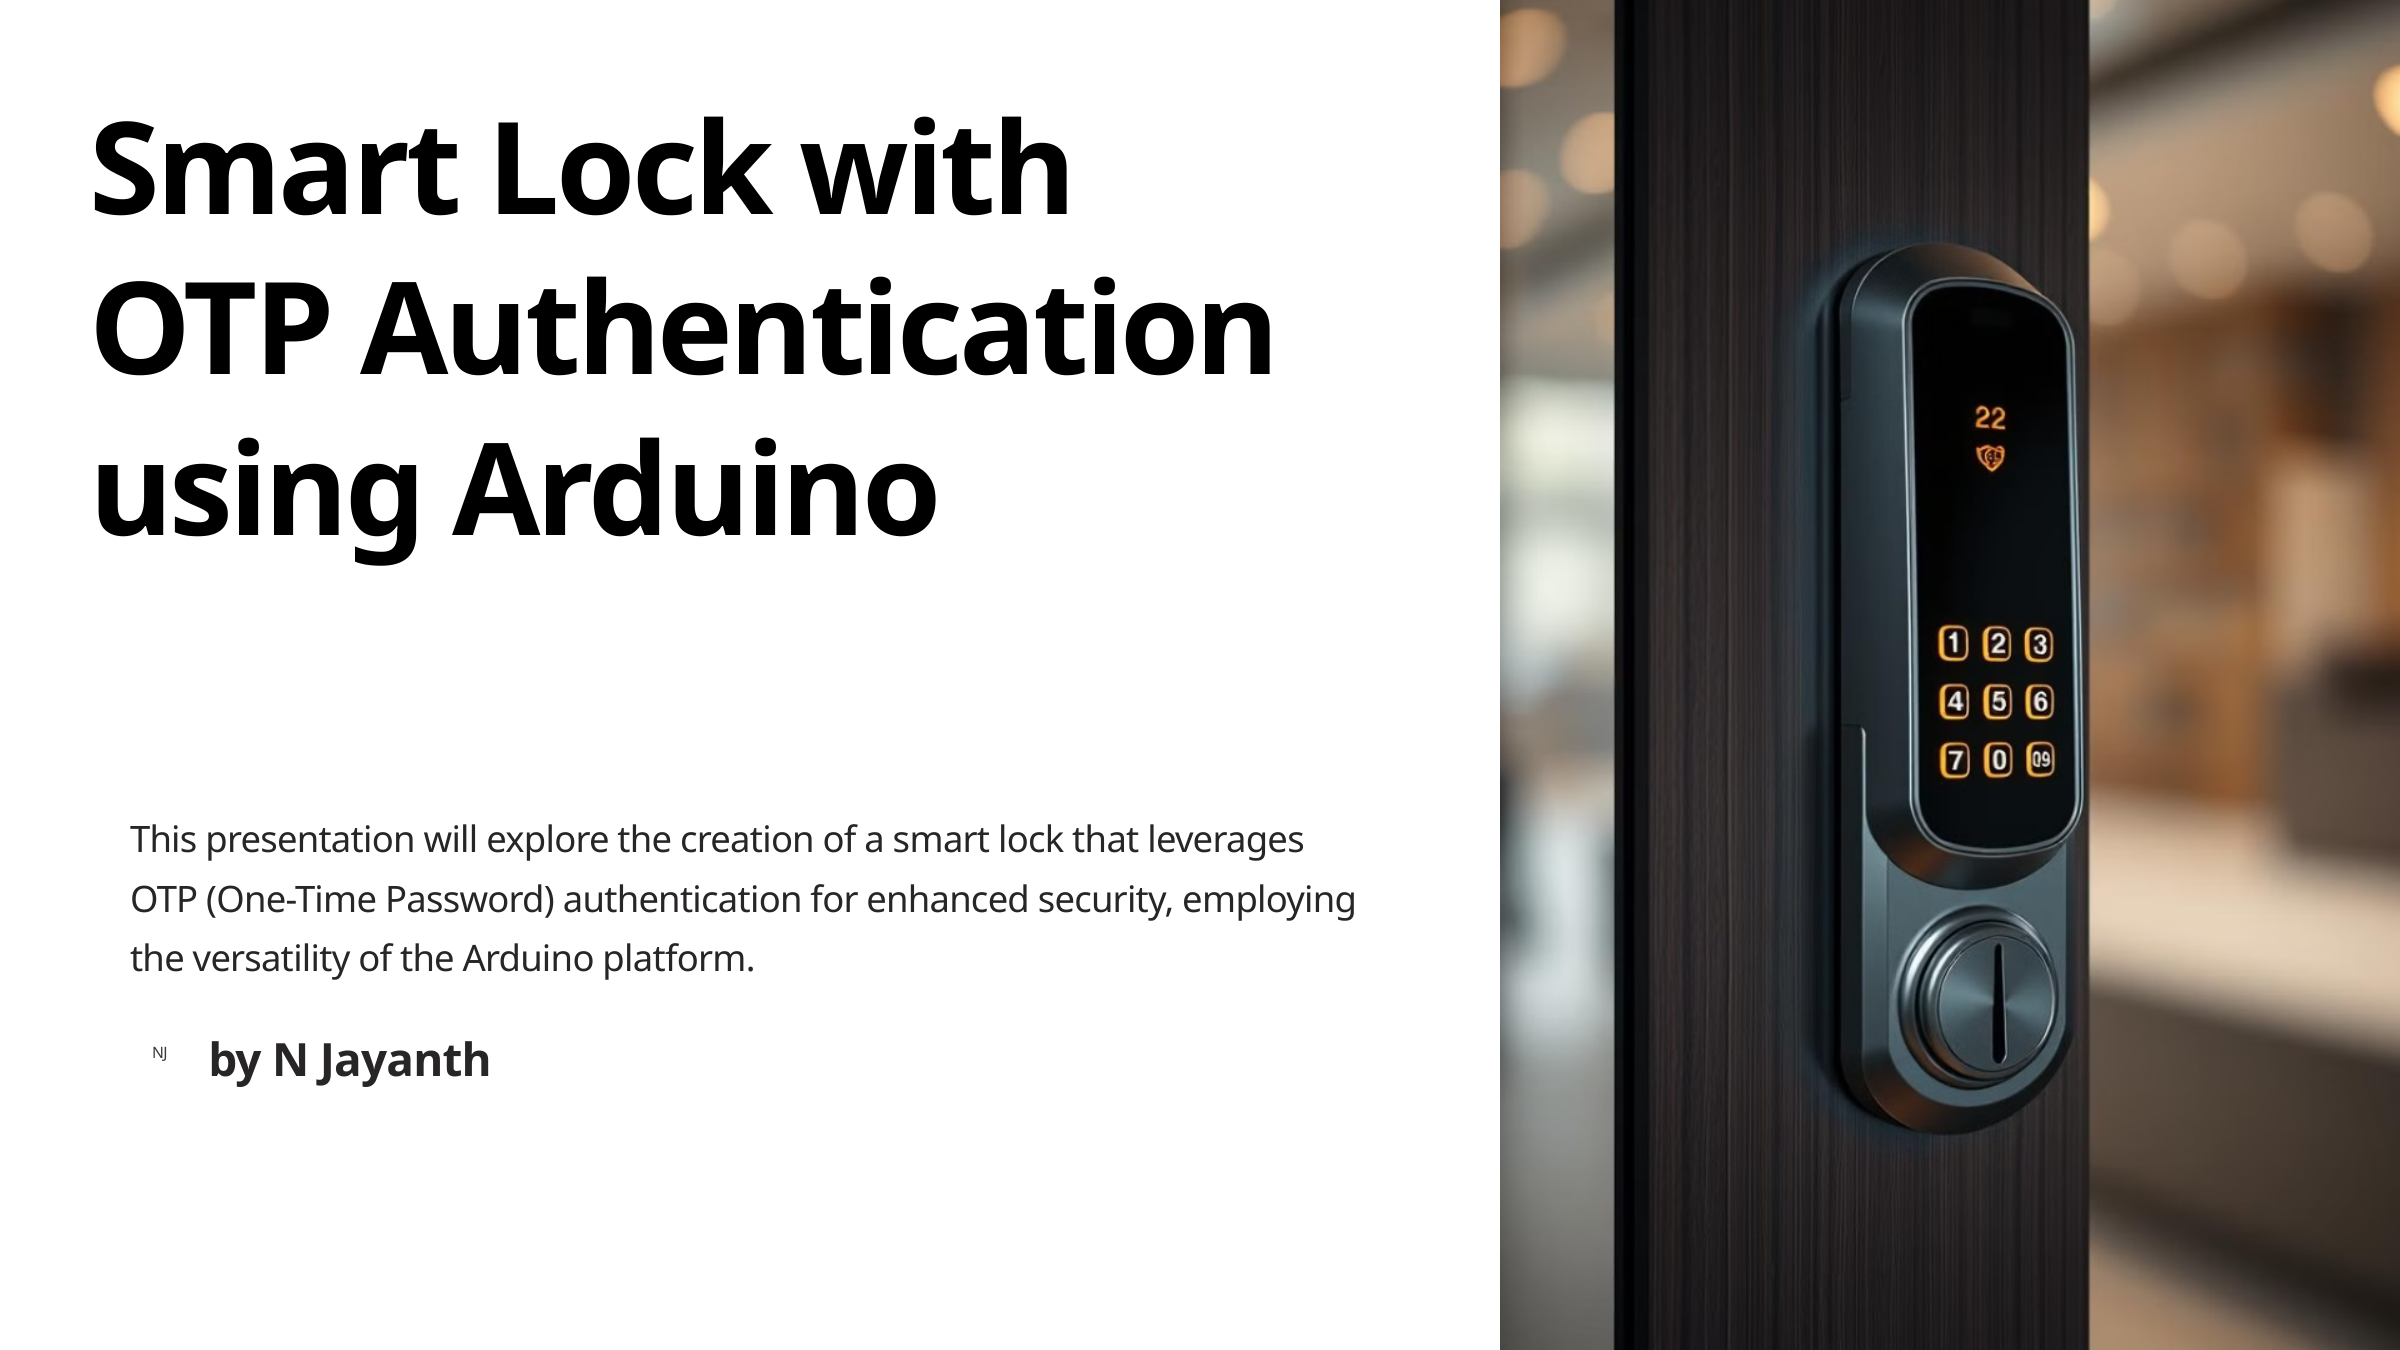

Smart Lock with OTP Authentication using Arduino
This presentation will explore the creation of a smart lock that leverages OTP (One-Time Password) authentication for enhanced security, employing the versatility of the Arduino platform.
by N Jayanth
NJ